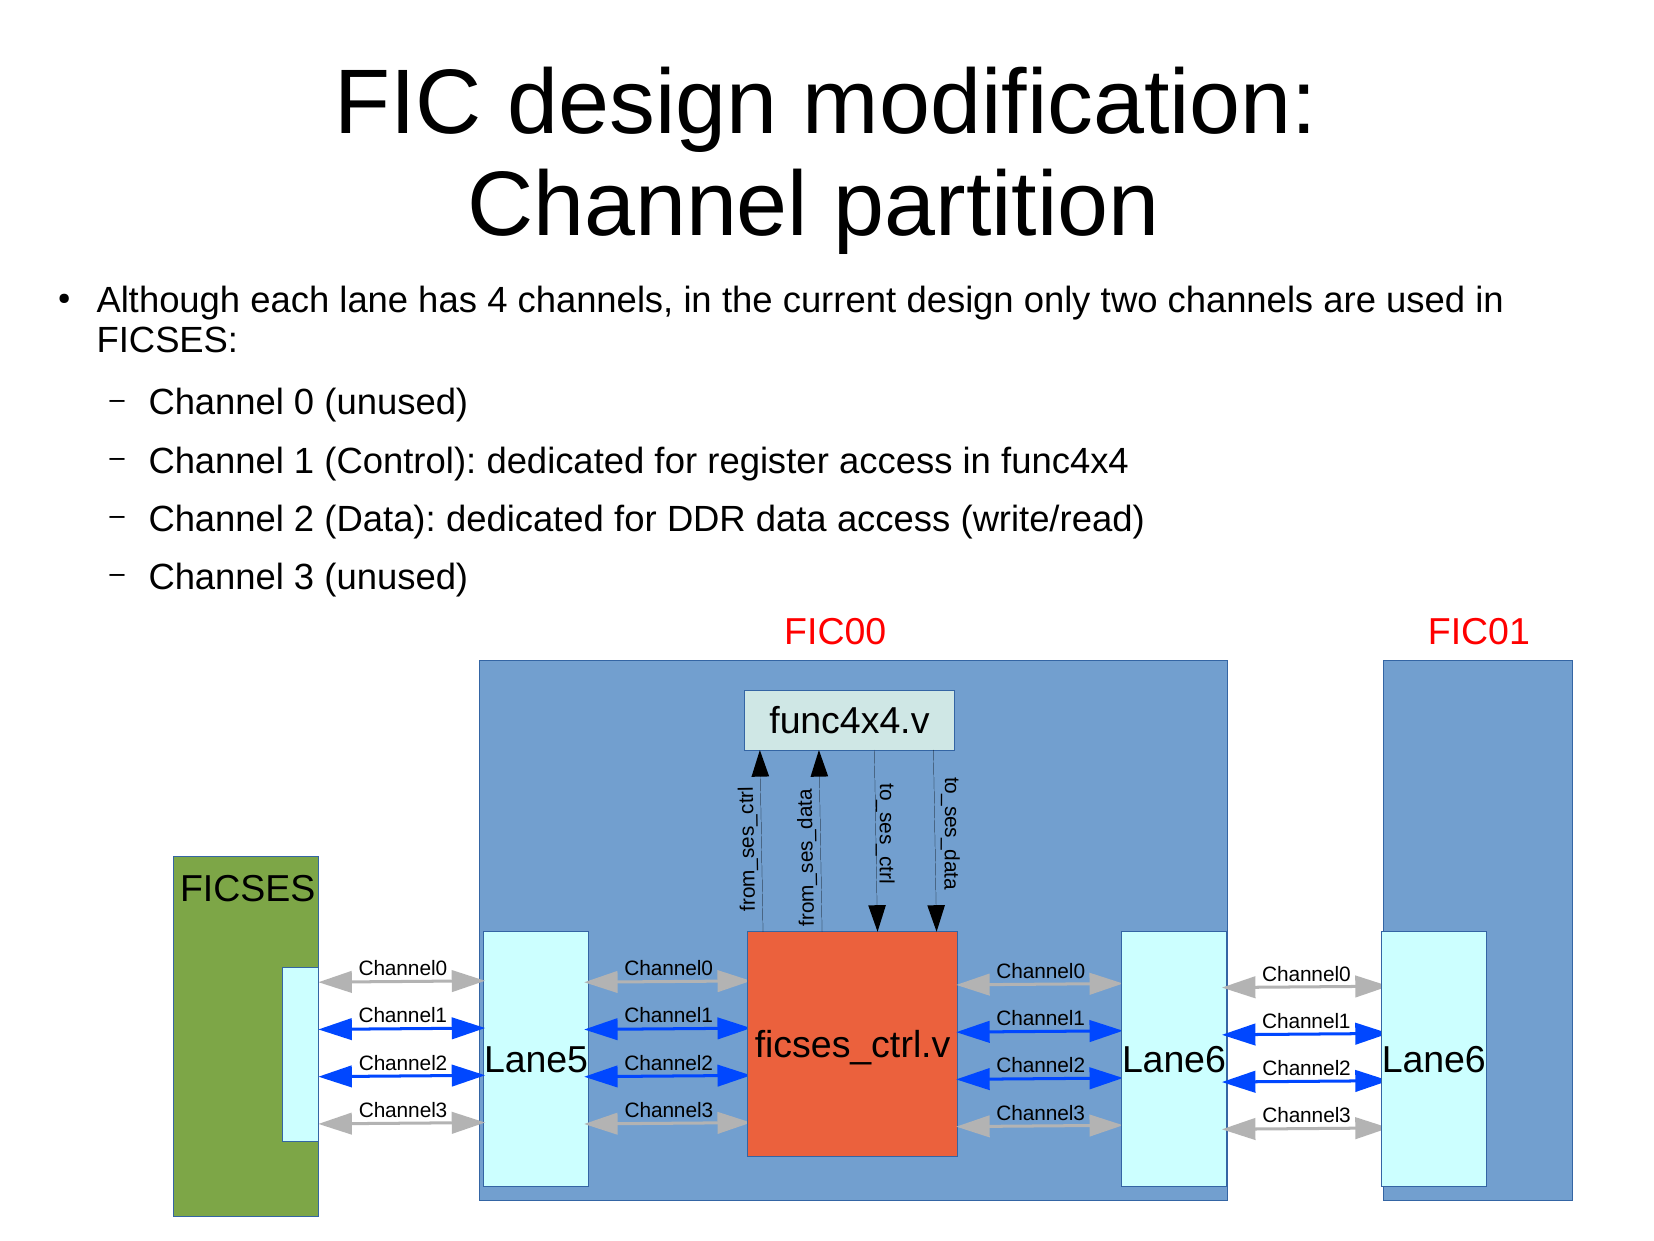

# FIC design modification: Channel partition
Although each lane has 4 channels, in the current design only two channels are used in FICSES:
Channel 0 (unused)
Channel 1 (Control): dedicated for register access in func4x4
Channel 2 (Data): dedicated for DDR data access (write/read)
Channel 3 (unused)
FIC00
FIC01
func4x4.v
to_ses_ctrl
to_ses_data
from_ses_ctrl
from_ses_data
FICSES
Lane5
ficses_ctrl.v
Lane6
Lane6
Channel0
Channel0
Channel0
Channel0
Channel1
Channel1
Channel1
Channel1
Channel2
Channel2
Channel2
Channel2
Channel3
Channel3
Channel3
Channel3